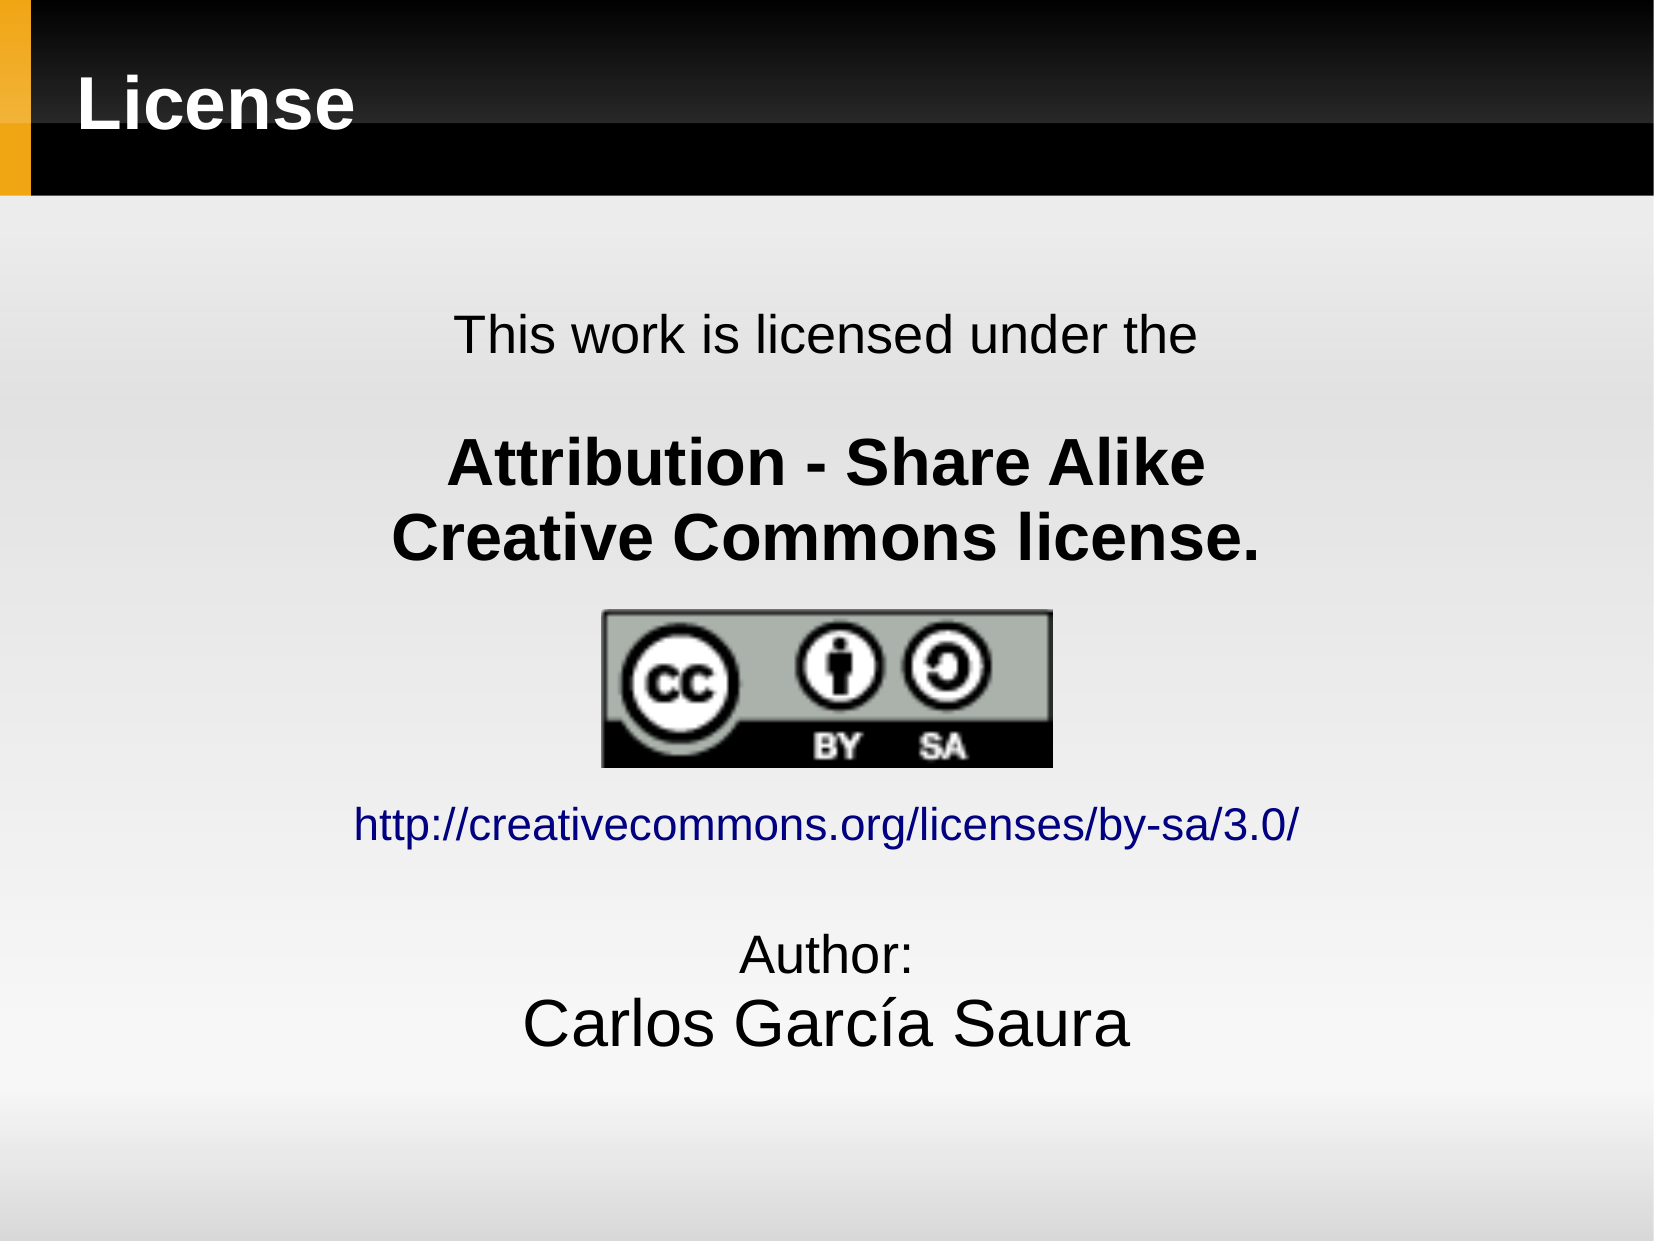

# License
This work is licensed under the
Attribution - Share Alike
Creative Commons license.
http://creativecommons.org/licenses/by-sa/3.0/
Author:
Carlos García Saura